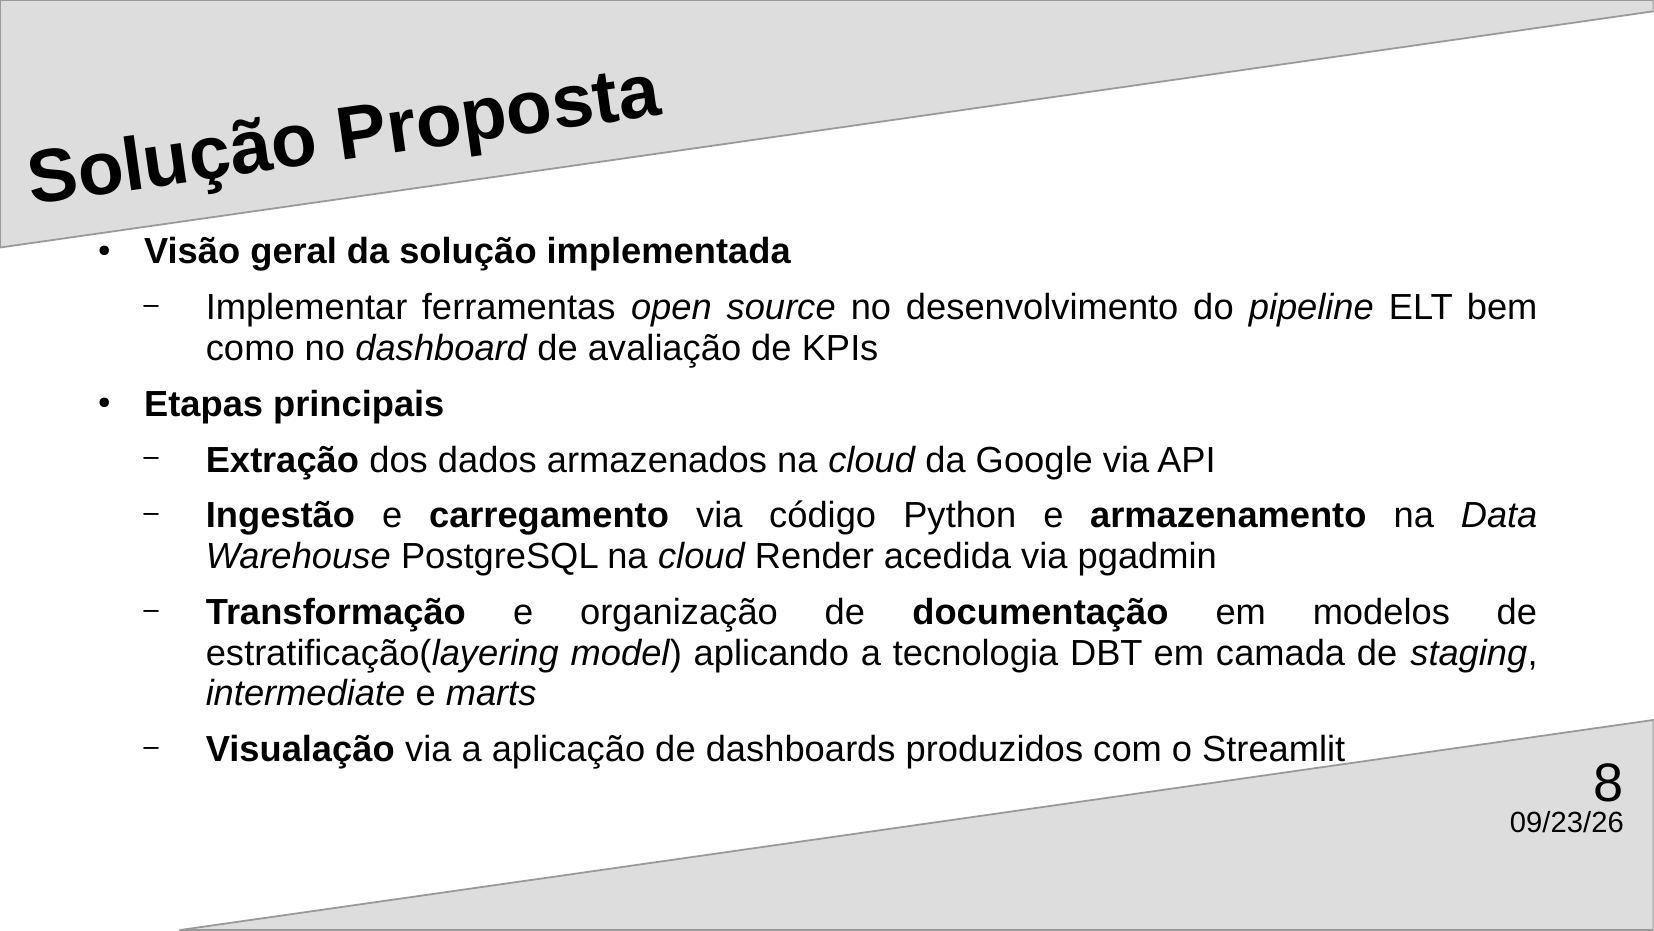

# Solução Proposta
Visão geral da solução implementada
Implementar ferramentas open source no desenvolvimento do pipeline ELT bem como no dashboard de avaliação de KPIs
Etapas principais
Extração dos dados armazenados na cloud da Google via API
Ingestão e carregamento via código Python e armazenamento na Data Warehouse PostgreSQL na cloud Render acedida via pgadmin
Transformação e organização de documentação em modelos de estratificação(layering model) aplicando a tecnologia DBT em camada de staging, intermediate e marts
Visualação via a aplicação de dashboards produzidos com o Streamlit
8